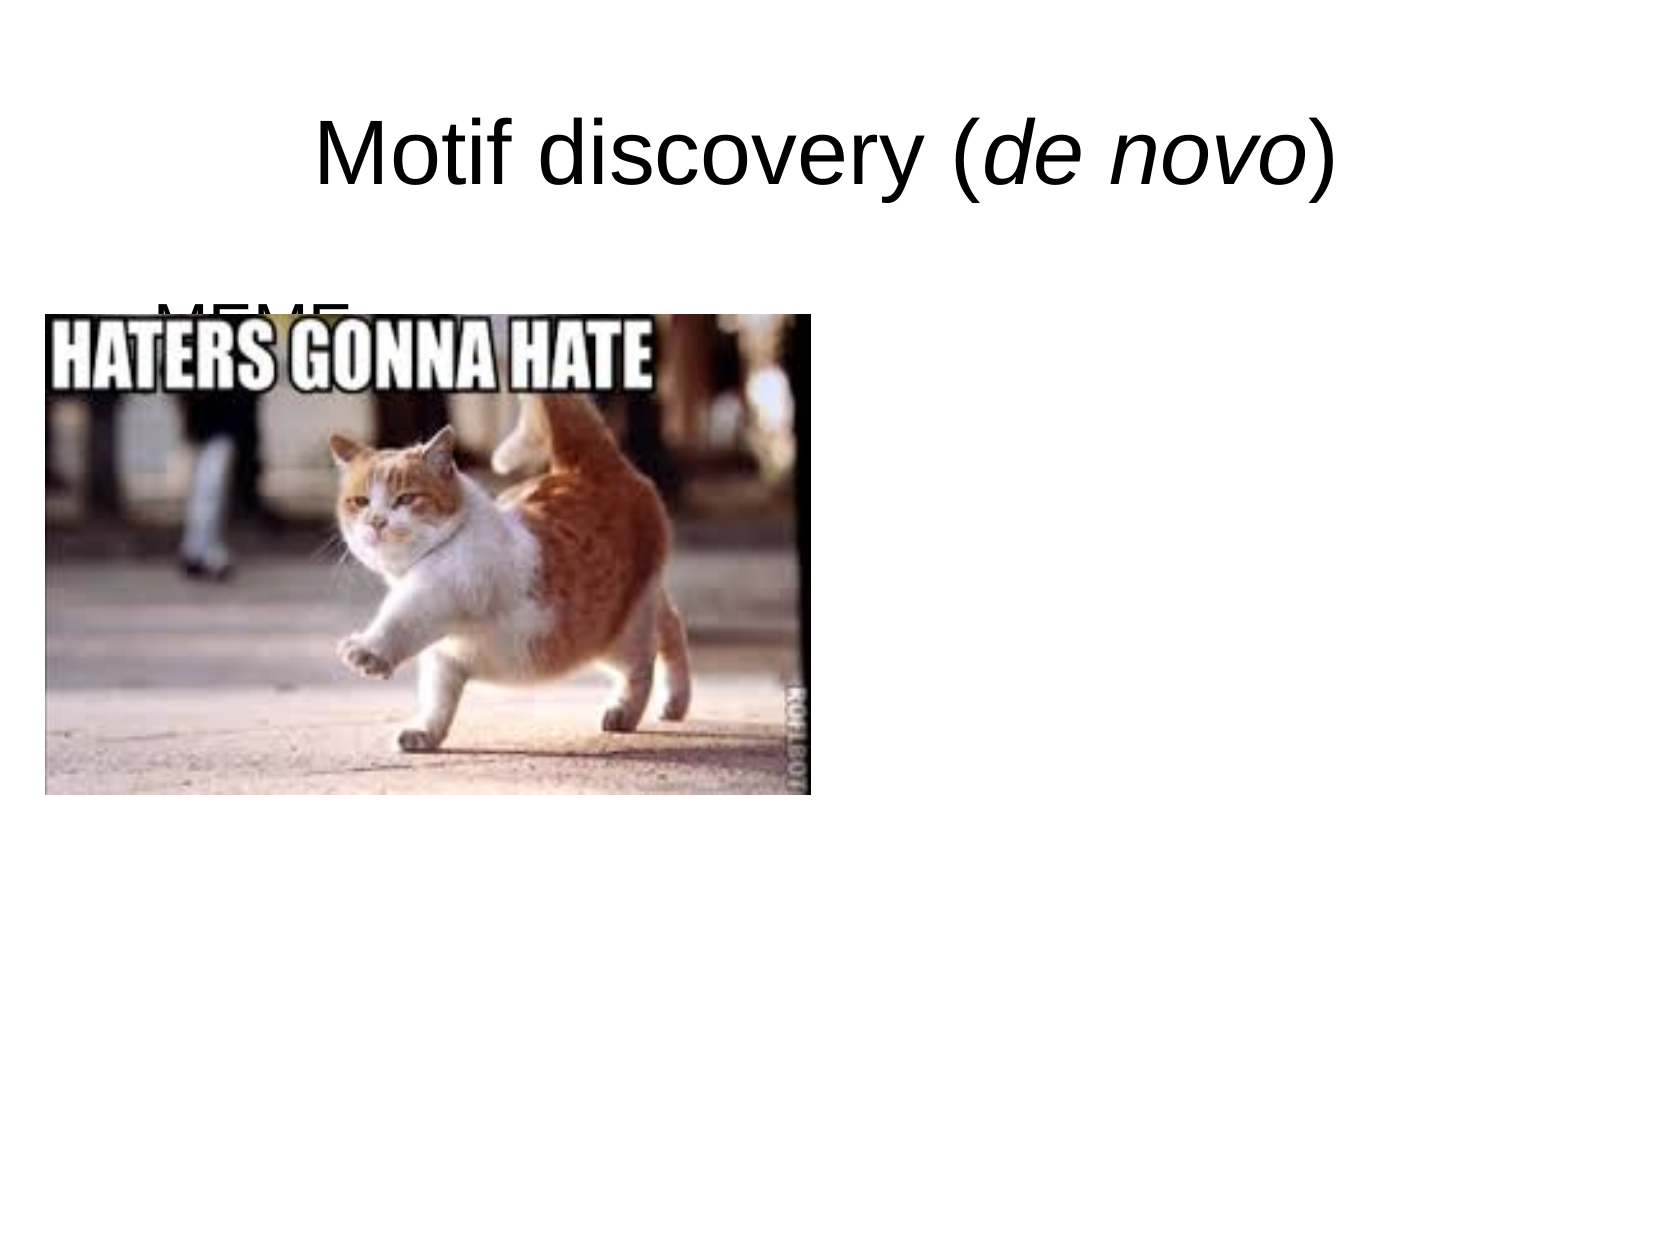

# Motif discovery (de novo)
MEME
Multiple Expectation Maximization for Motif Elicitation
Bailey and Elkan (1995)